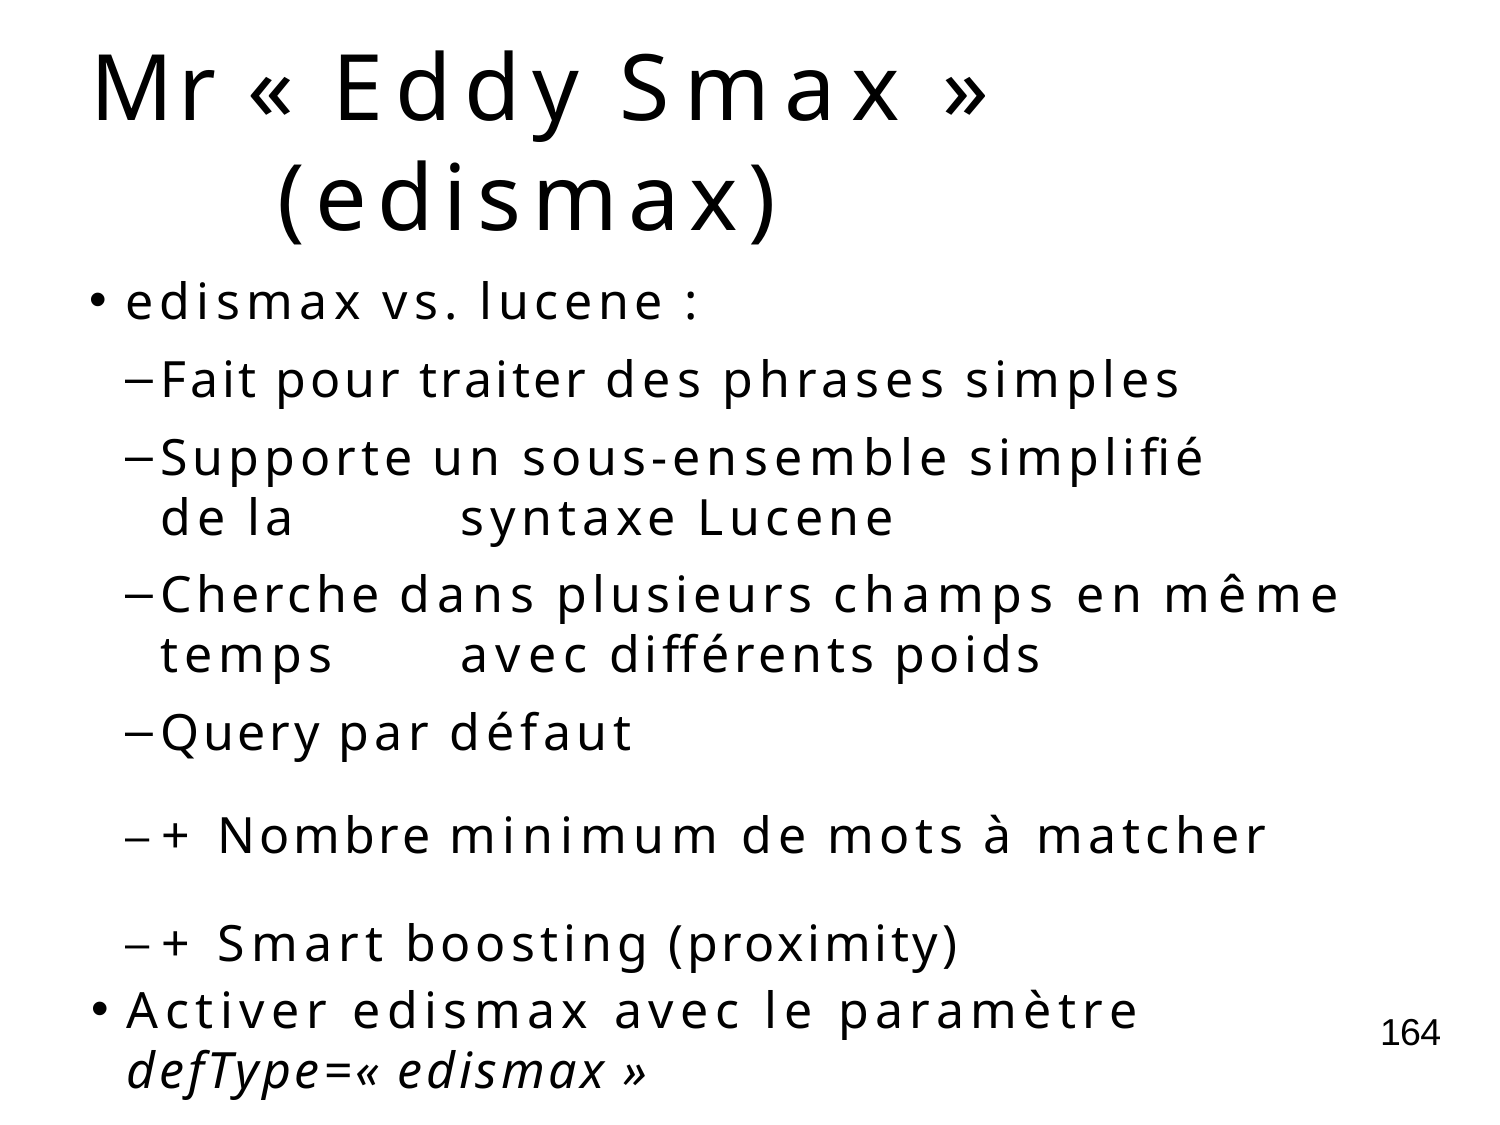

# Mr « Eddy Smax » (edismax)
edismax vs. lucene :
Fait pour traiter des phrases simples
Supporte un sous-ensemble simplifié de la 	syntaxe Lucene
Cherche dans plusieurs champs en même temps 	avec différents poids
Query par défaut
– + Nombre minimum de mots à matcher
– + Smart boosting (proximity)
Activer edismax avec le paramètre defType=« edismax »
164